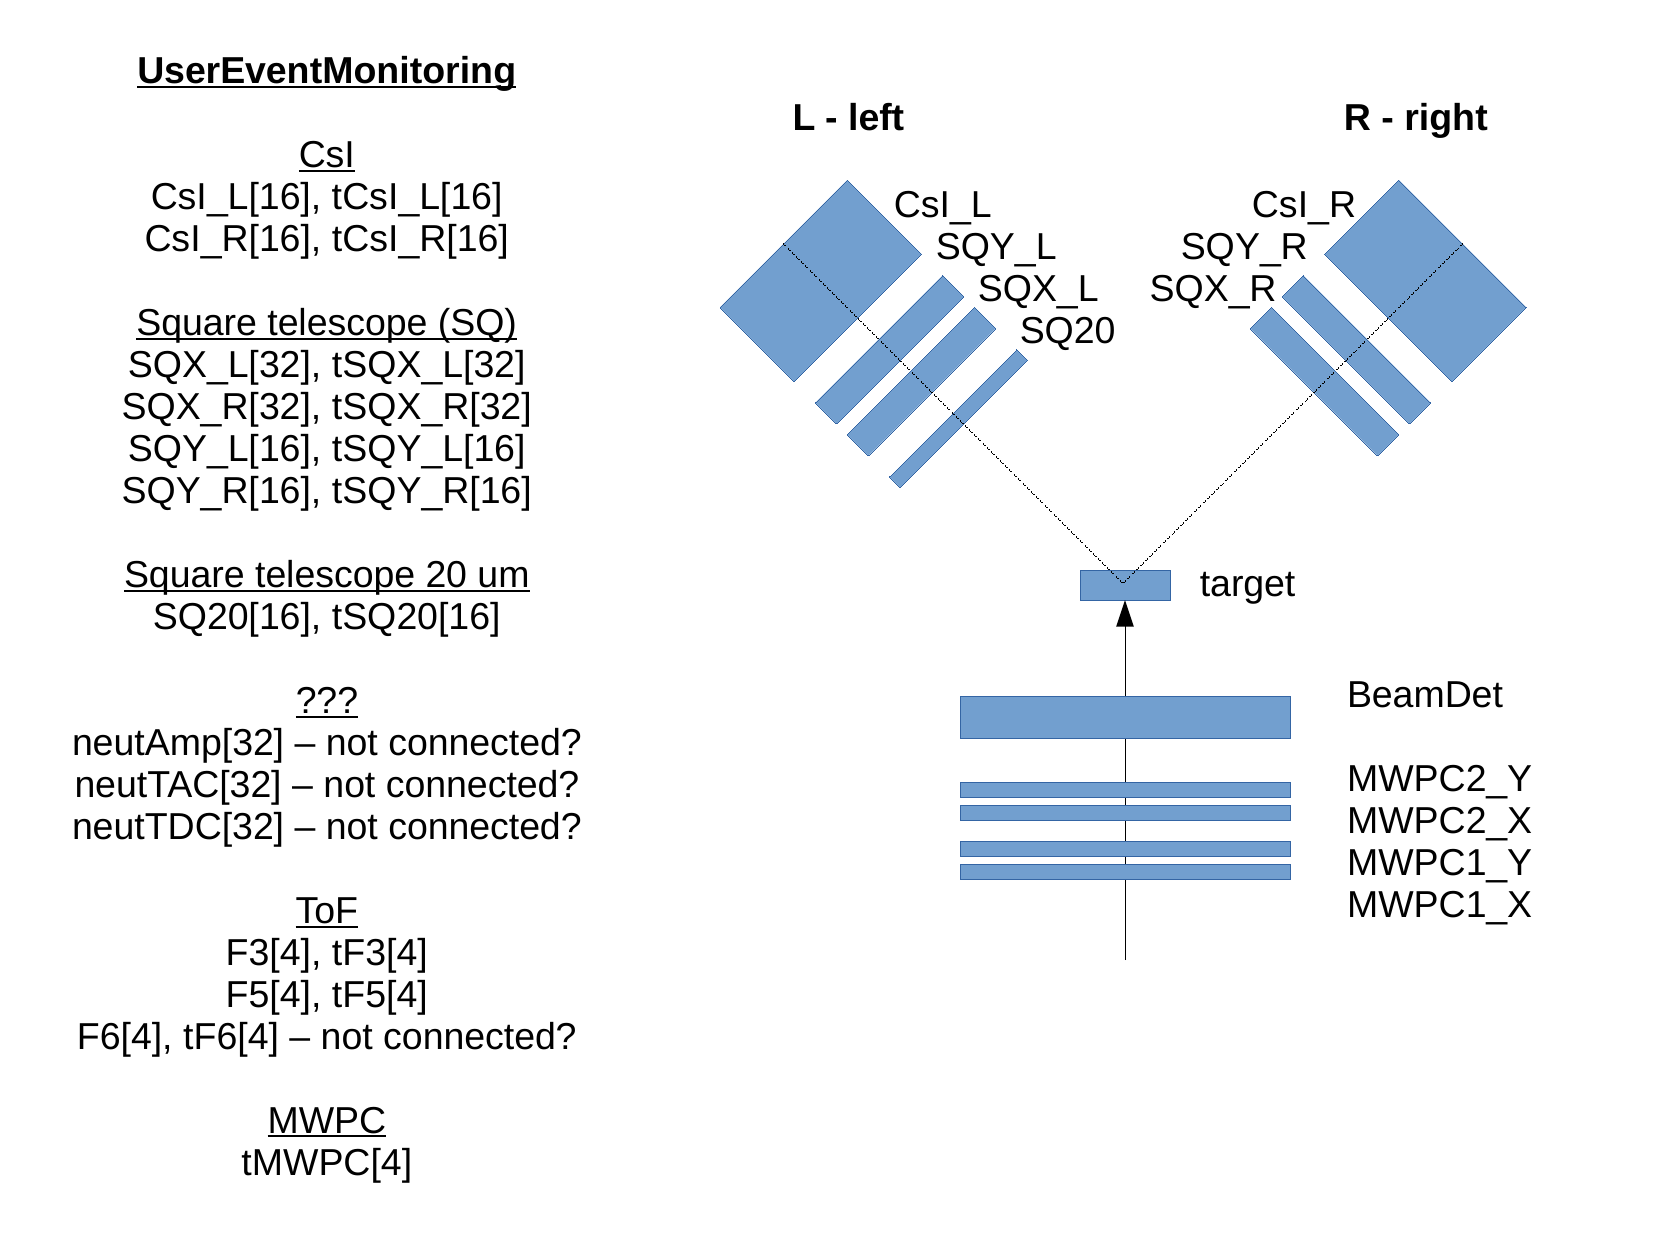

UserEventMonitoring
CsI
CsI_L[16], tCsI_L[16]
CsI_R[16], tCsI_R[16]
Square telescope (SQ)
SQX_L[32], tSQX_L[32]
SQX_R[32], tSQX_R[32]
SQY_L[16], tSQY_L[16]
SQY_R[16], tSQY_R[16]
Square telescope 20 um
SQ20[16], tSQ20[16]
???
neutAmp[32] – not connected?
neutTAC[32] – not connected?
neutTDC[32] – not connected?
ToF
F3[4], tF3[4]
F5[4], tF5[4]
F6[4], tF6[4] – not connected?
MWPC
tMWPC[4]
L - left
R - right
CsI_L CsI_R
 SQY_L SQY_R
 SQX_L SQX_R
 SQ20
target
BeamDet
MWPC2_Y
MWPC2_X
MWPC1_Y
MWPC1_X